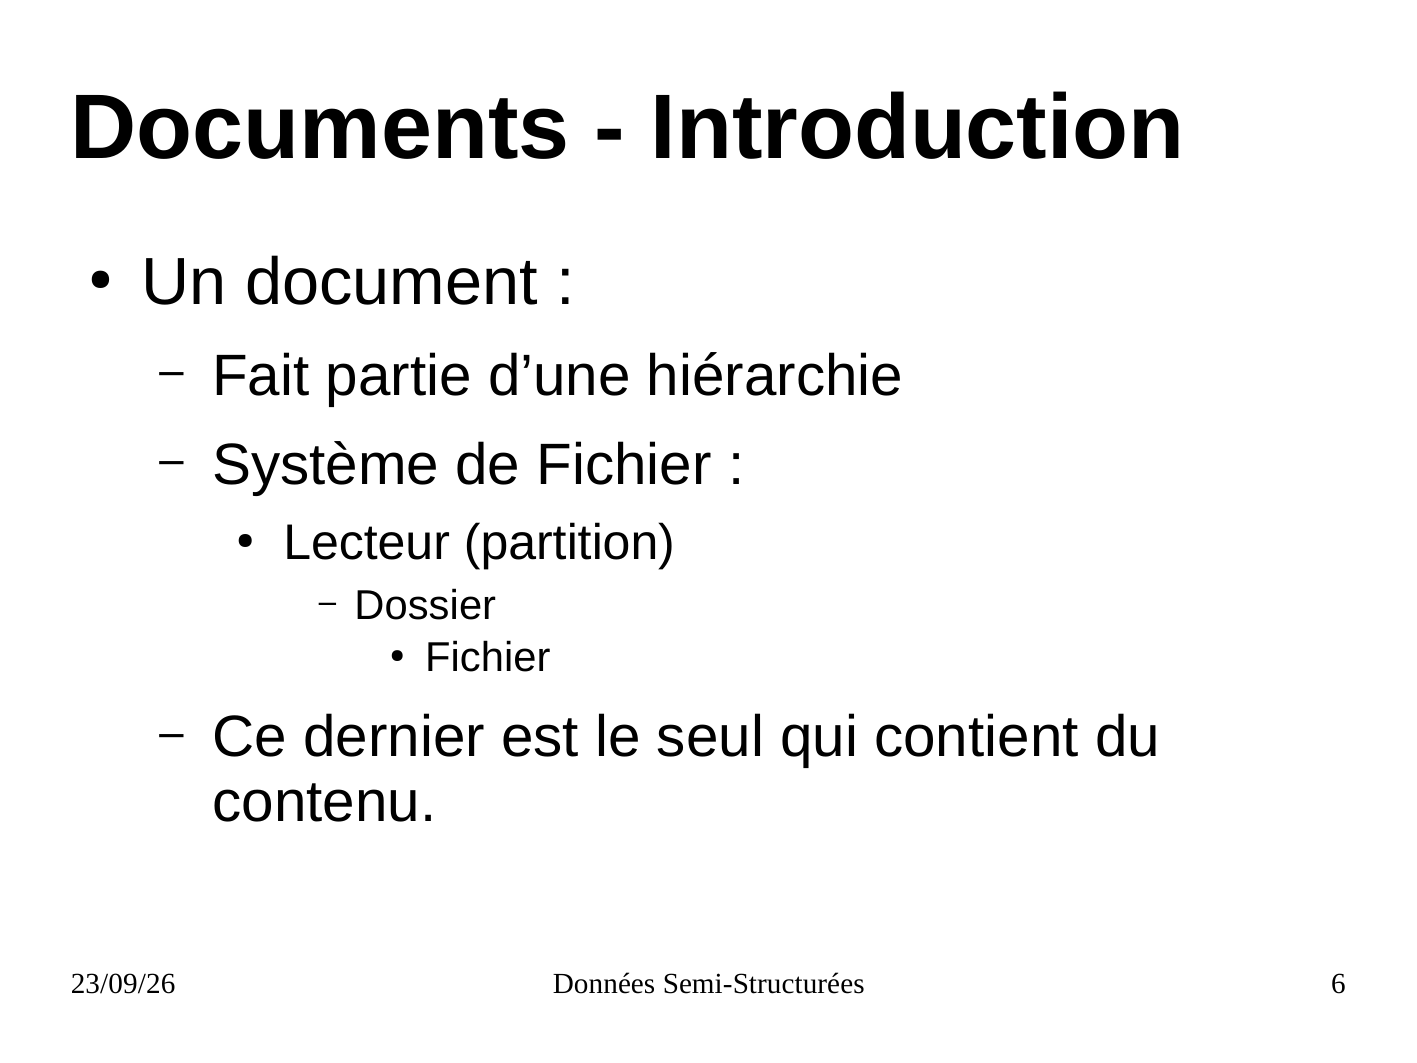

# Documents - Introduction
Un document :
Fait partie d’une hiérarchie
Système de Fichier :
Lecteur (partition)
Dossier
Fichier
Ce dernier est le seul qui contient du contenu.
Données Semi-Structurées
6